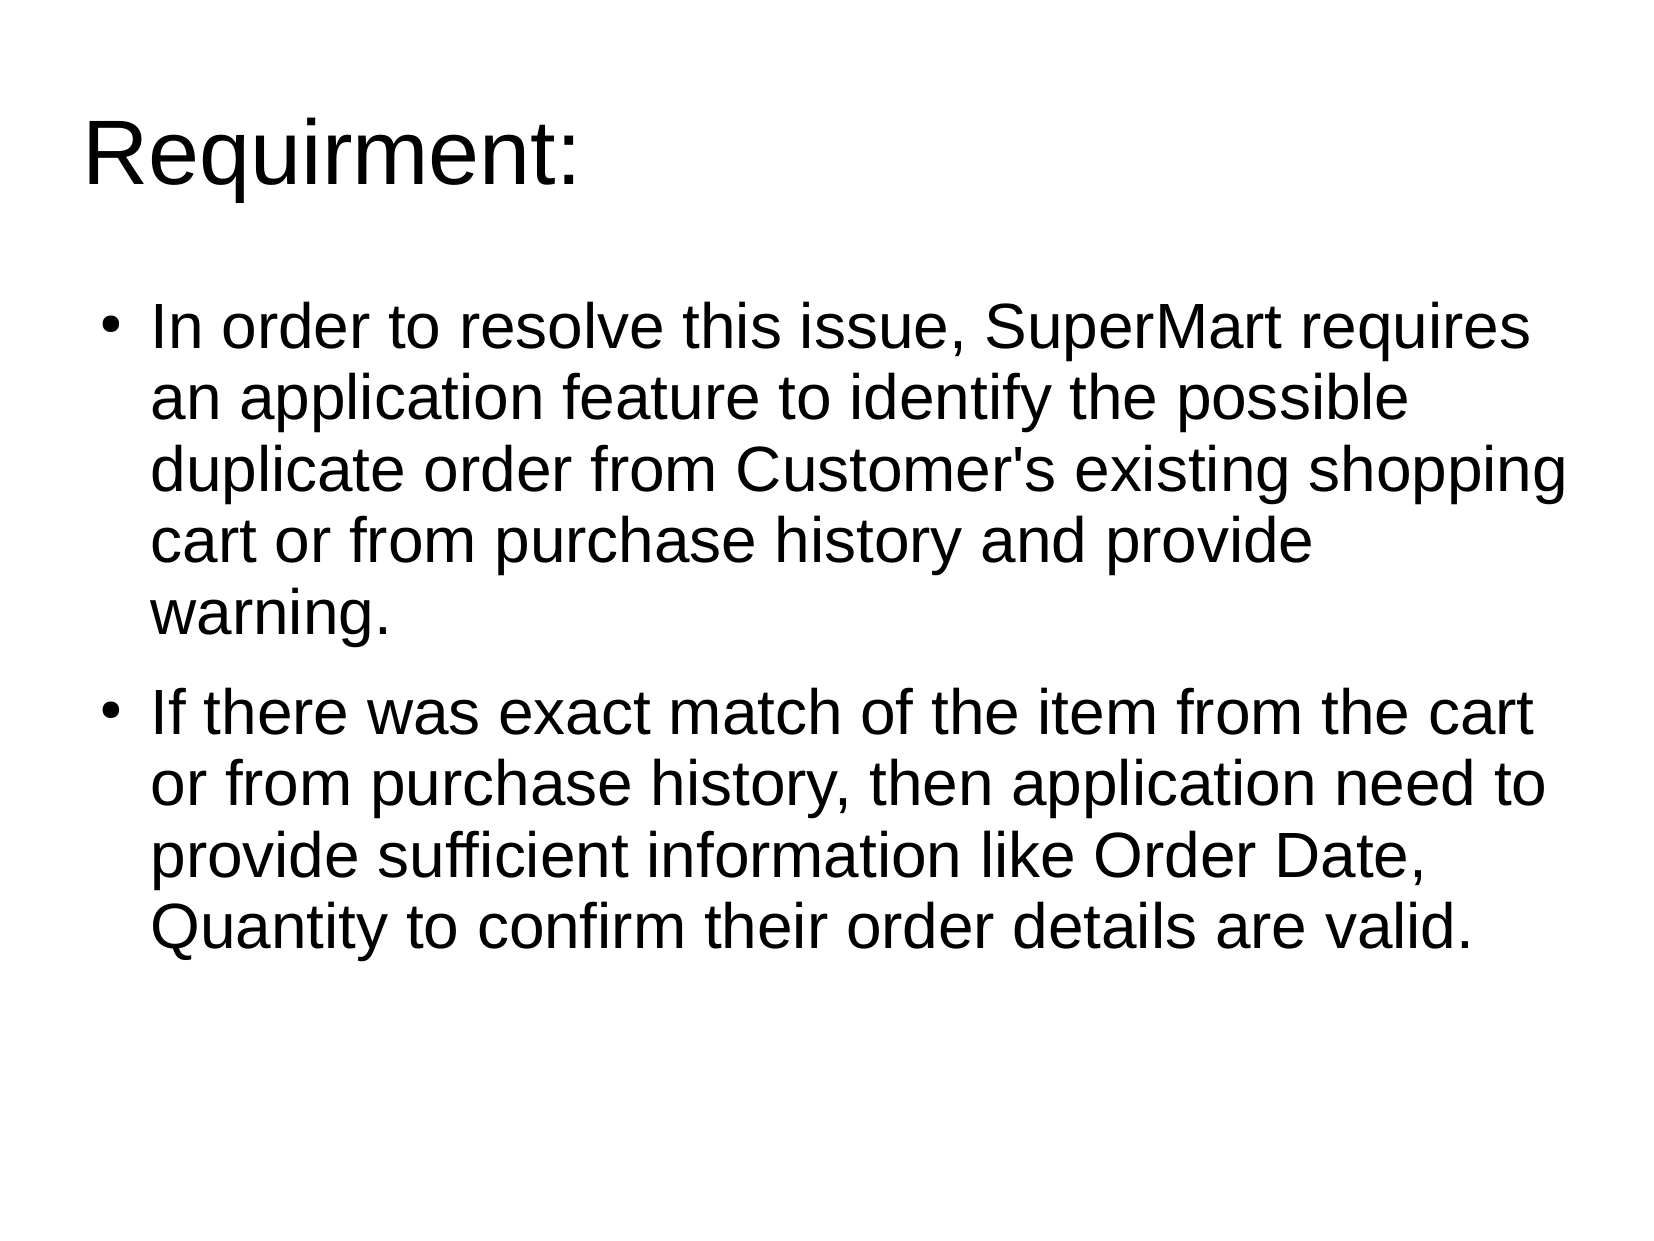

# Requirment:
In order to resolve this issue, SuperMart requires an application feature to identify the possible duplicate order from Customer's existing shopping cart or from purchase history and provide warning.
If there was exact match of the item from the cart or from purchase history, then application need to provide sufficient information like Order Date, Quantity to confirm their order details are valid.